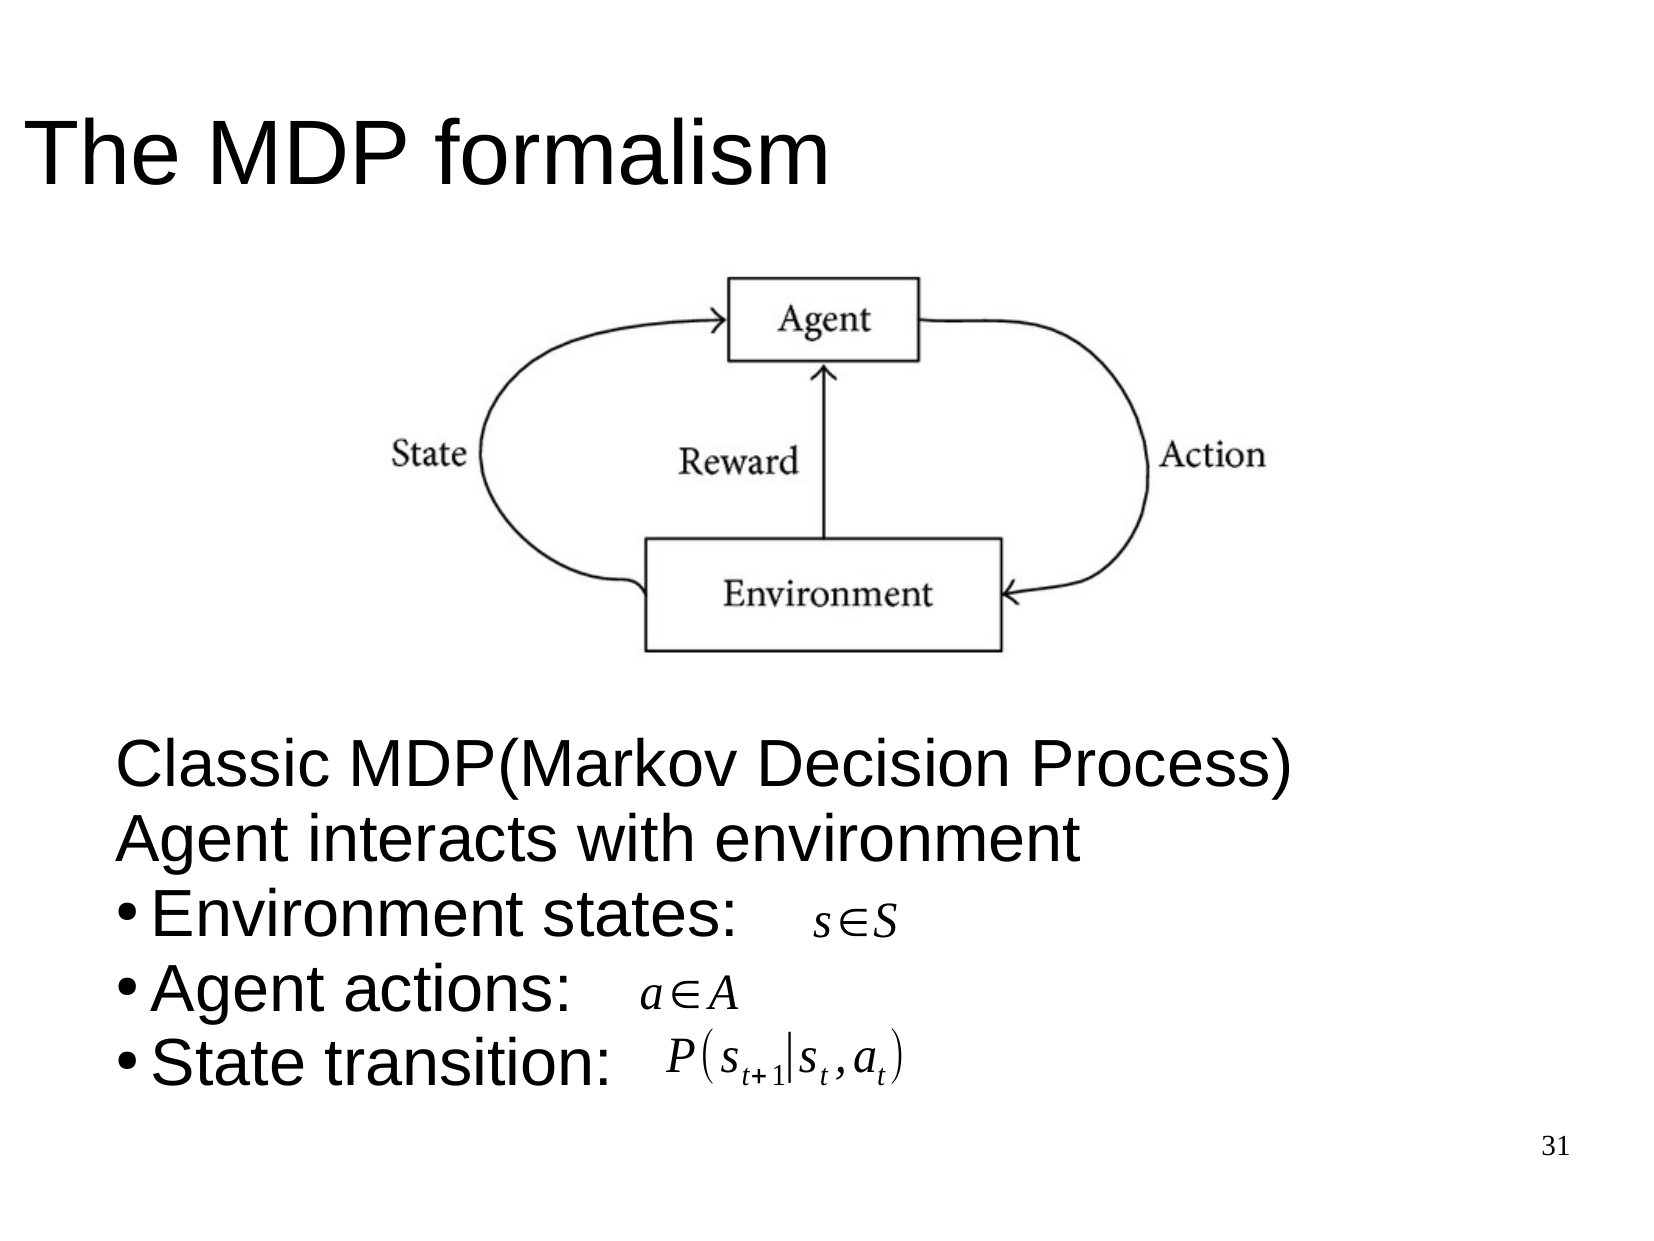

# The MDP formalism
Classic MDP(Markov Decision Process)
Agent interacts with environment
Environment states:
Agent actions:
State transition:
31